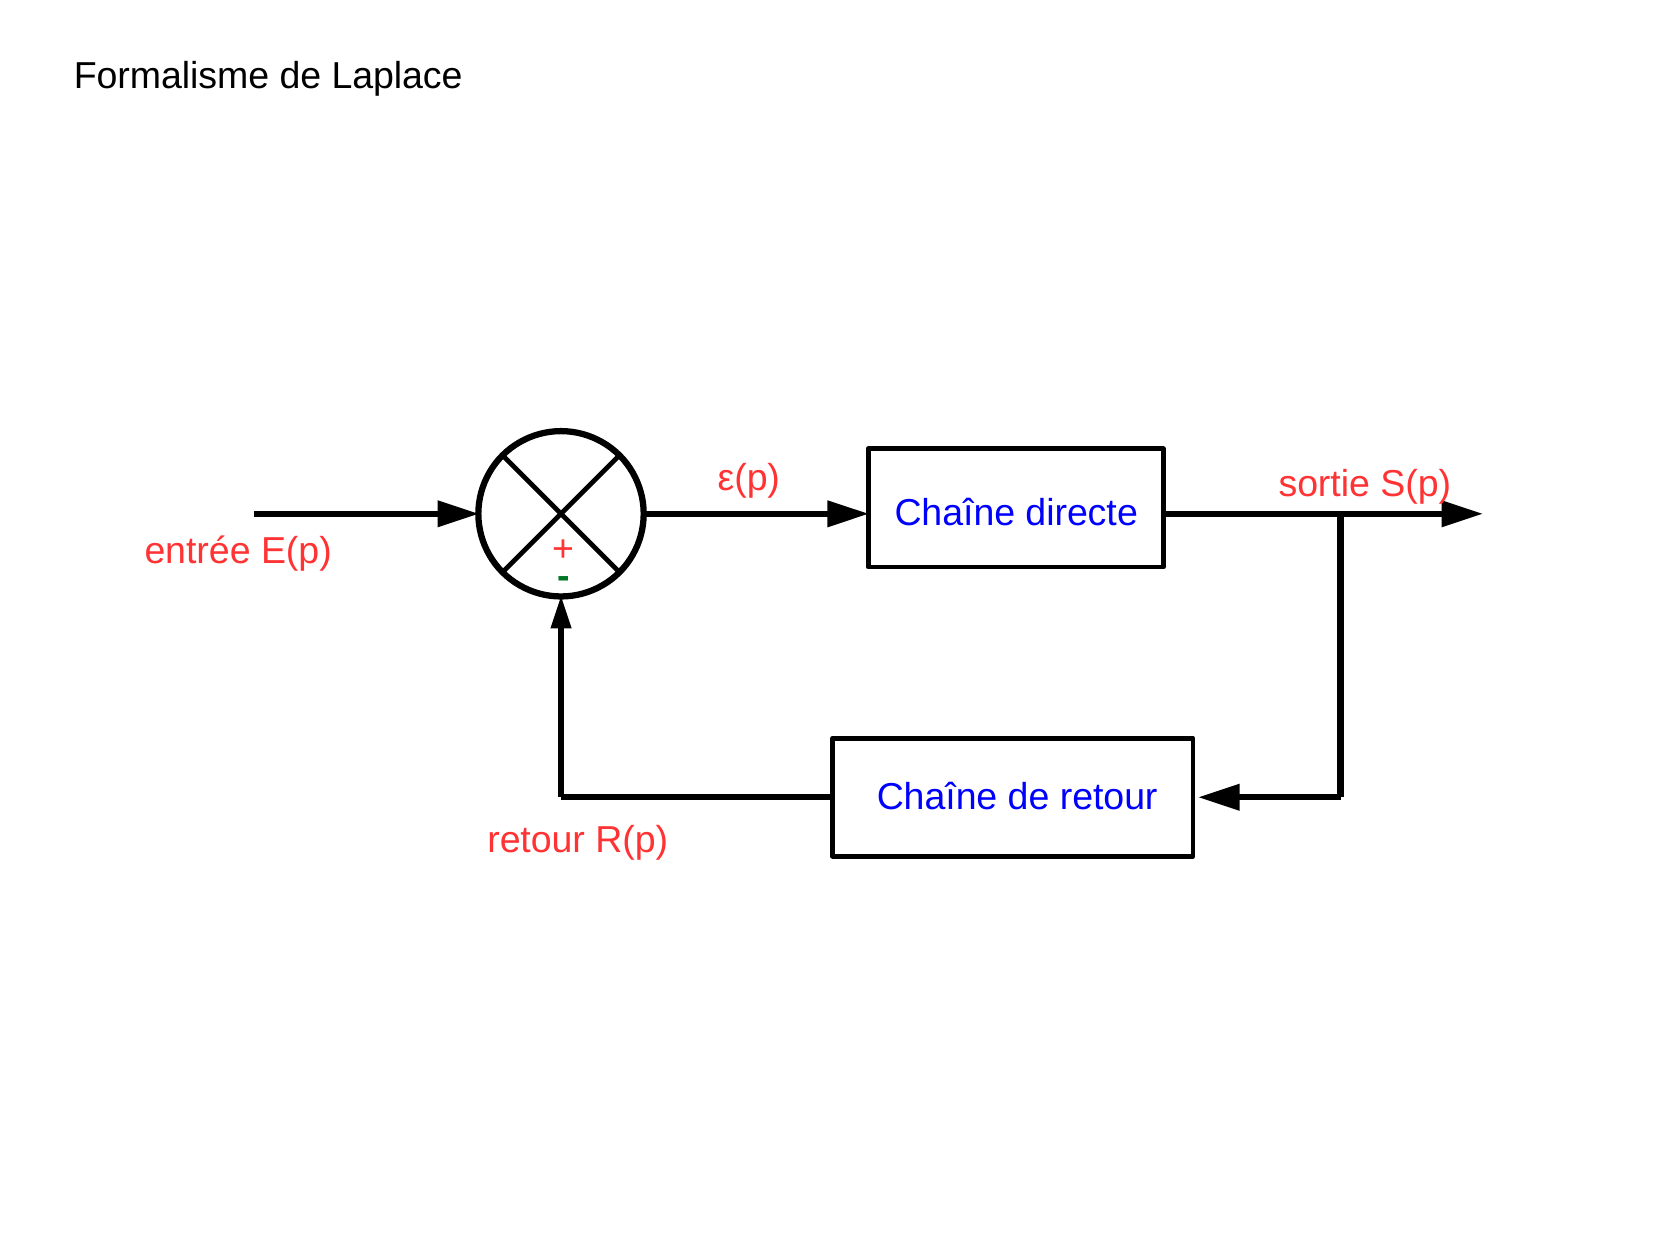

Formalisme de Laplace
ε(p)
sortie S(p)
Chaîne directe
+
entrée E(p)
-
Chaîne de retour
retour R(p)